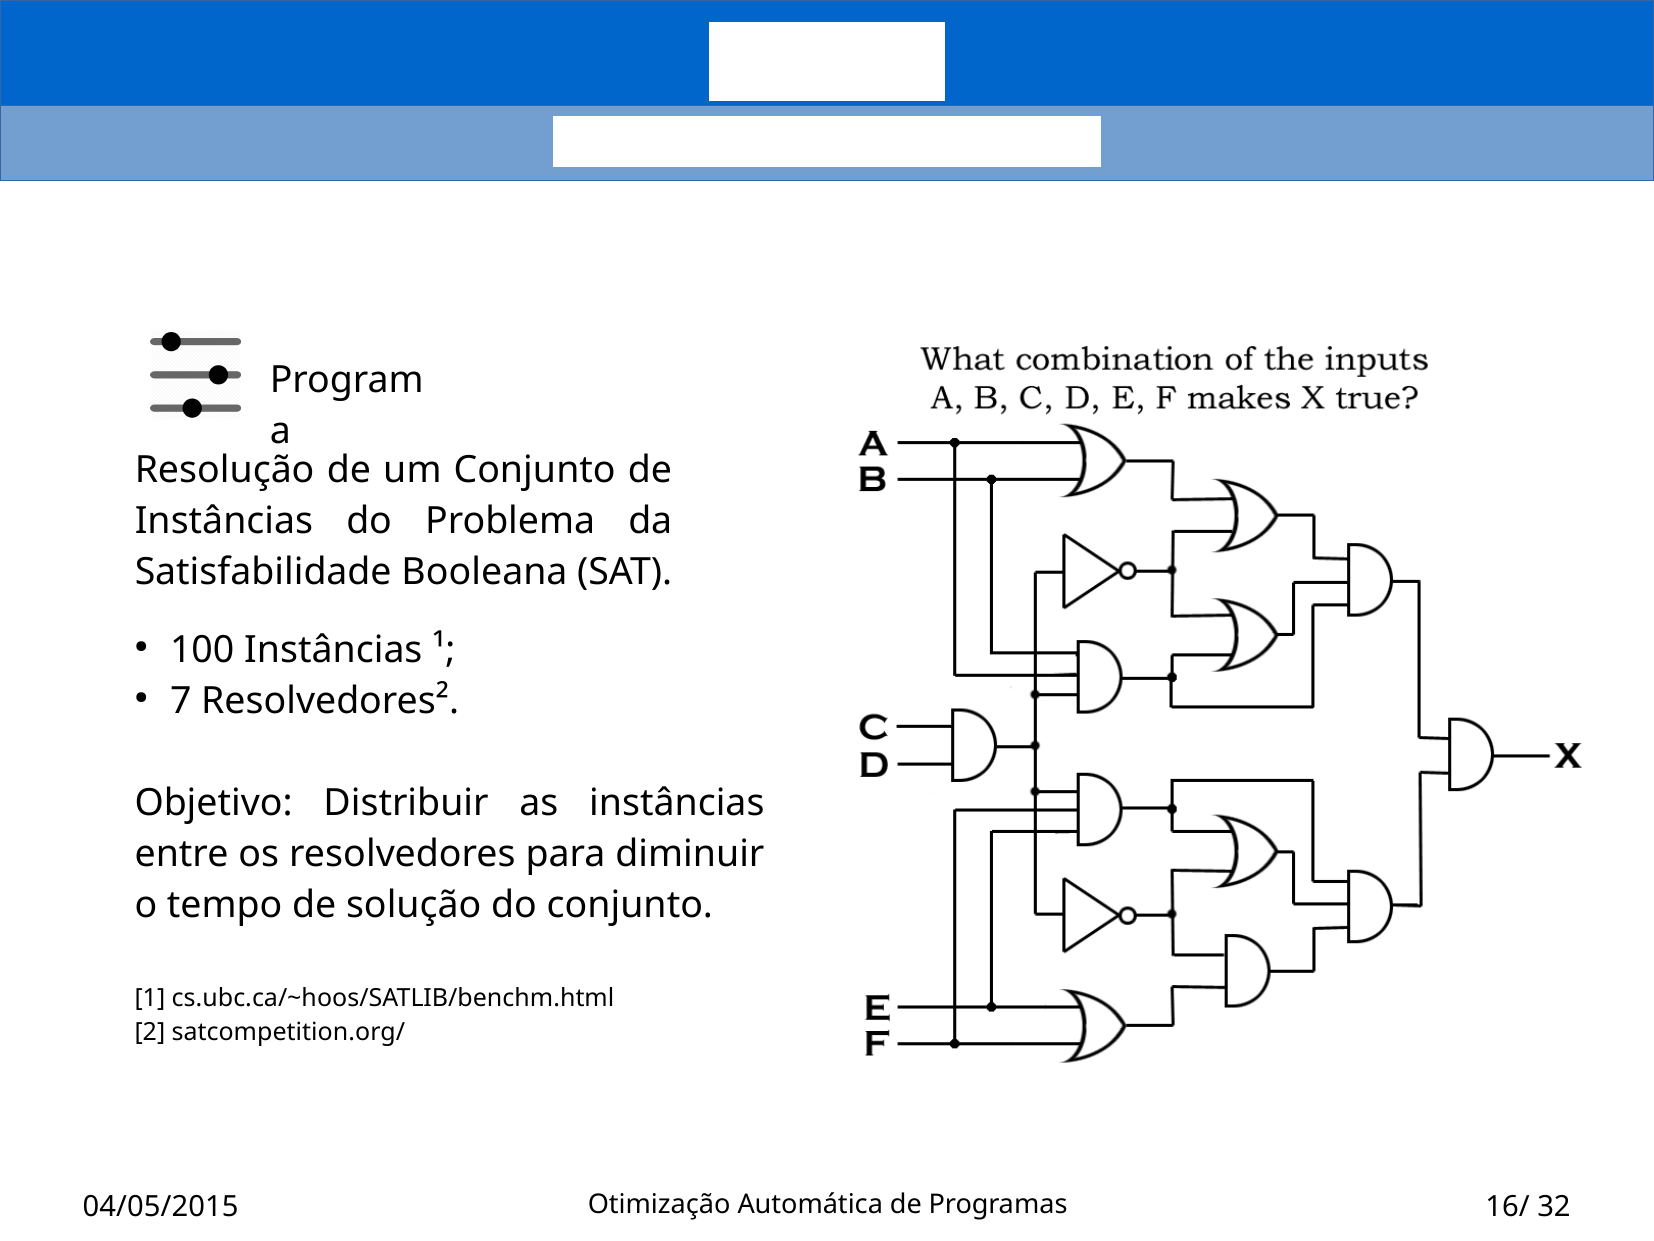

# Exemplo
Conjuntos de Instâncias de SAT
Programa
Resolução de um Conjunto de Instâncias do Problema da Satisfabilidade Booleana (SAT).
100 Instâncias ¹;
7 Resolvedores².
Objetivo: Distribuir as instâncias entre os resolvedores para diminuir o tempo de solução do conjunto.
[1] cs.ubc.ca/~hoos/SATLIB/benchm.html
[2] satcompetition.org/
16